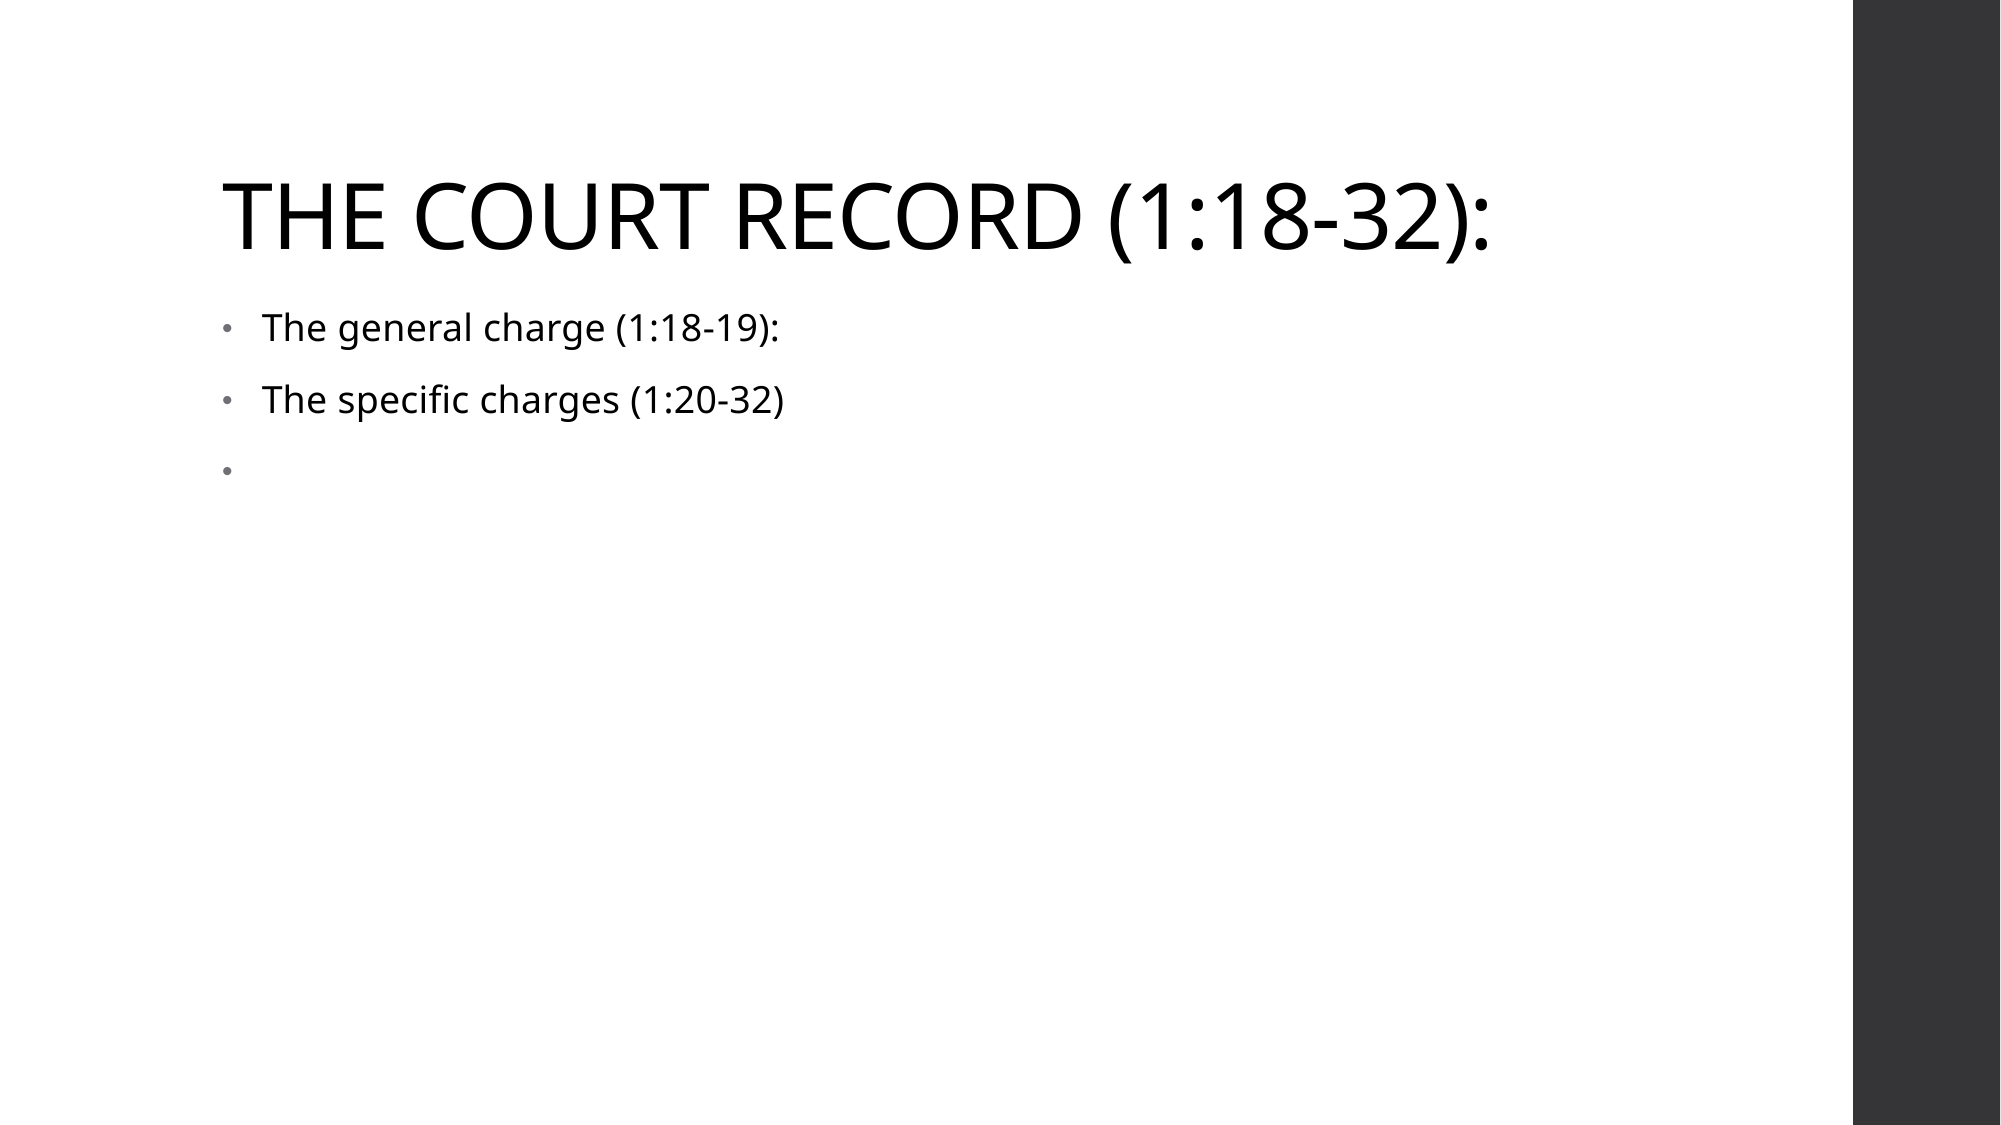

# THE COURT RECORD (1:18-32):
 The general charge (1:18-19):
 The specific charges (1:20-32)